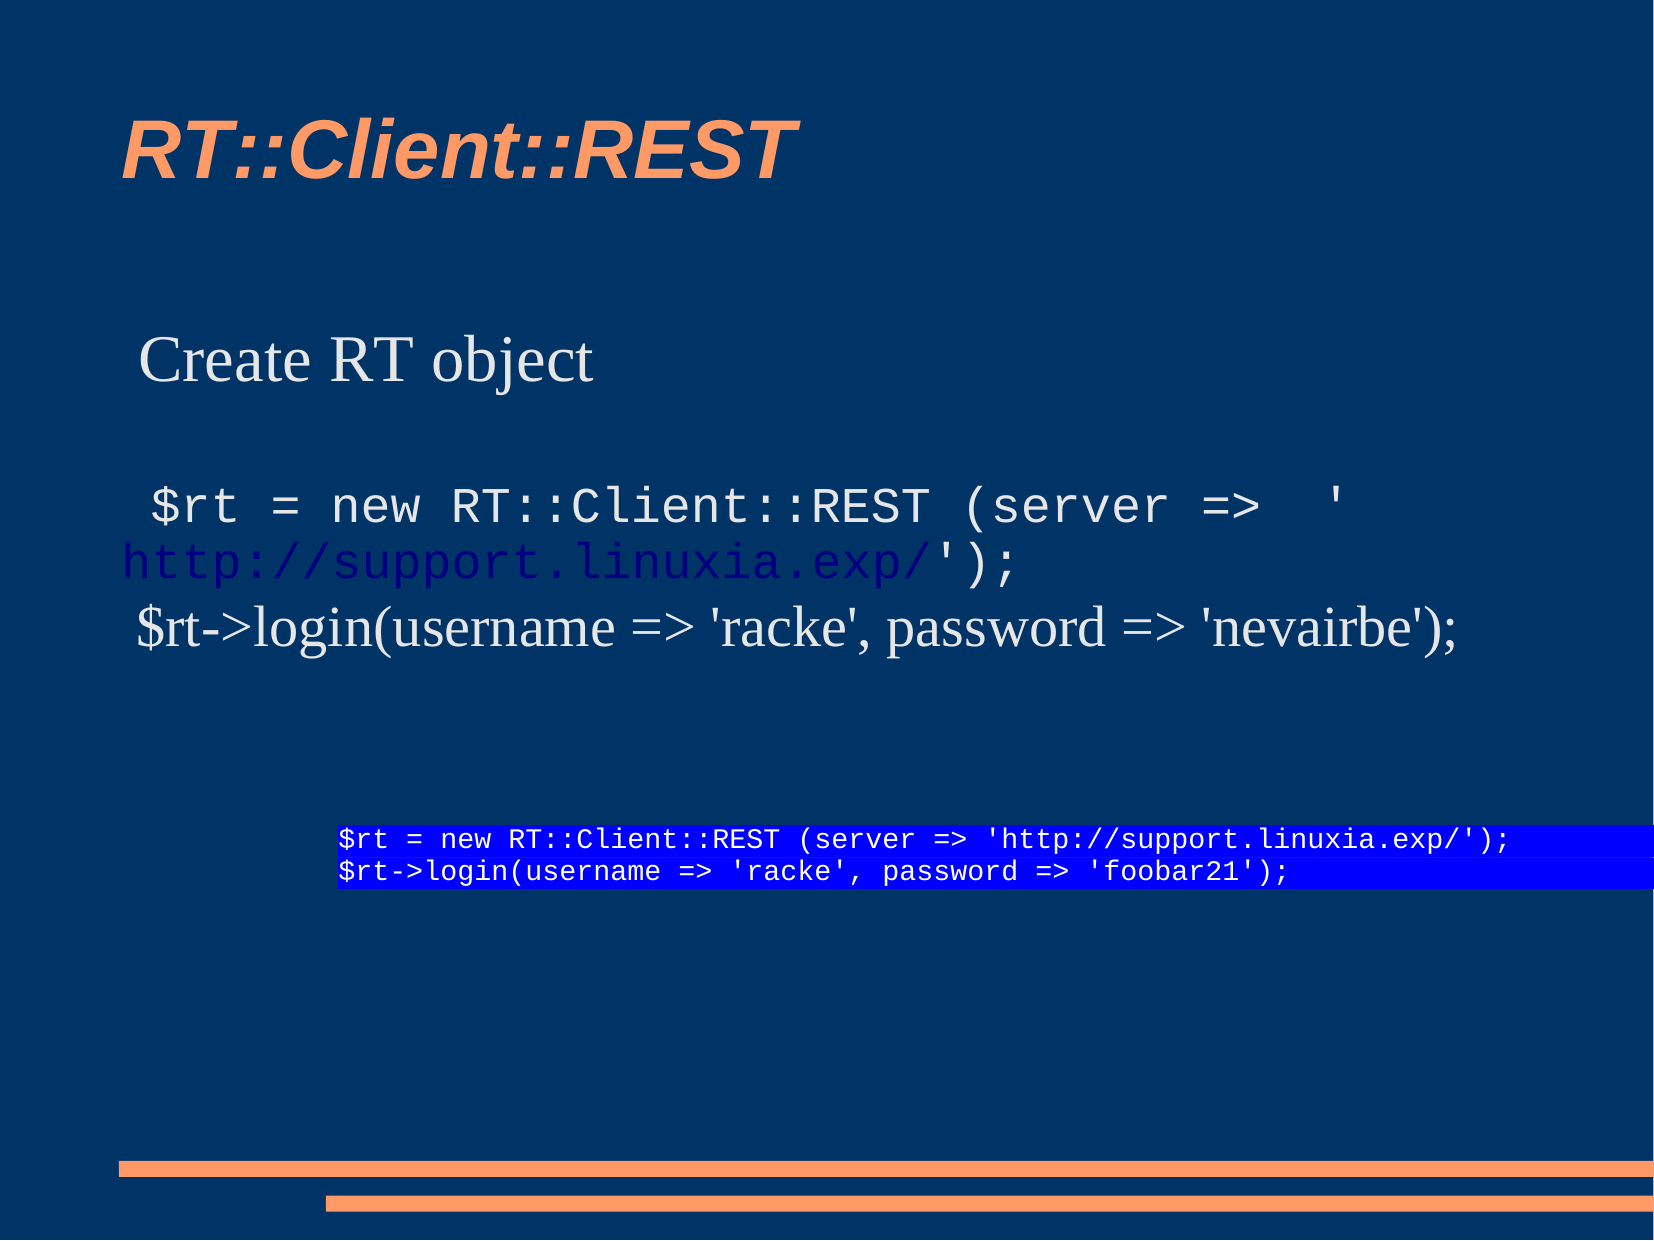

# RT::Client::REST
 Create RT object
 $rt = new RT::Client::REST (server => 'http://support.linuxia.exp/');
 $rt->login(username => 'racke', password => 'nevairbe');